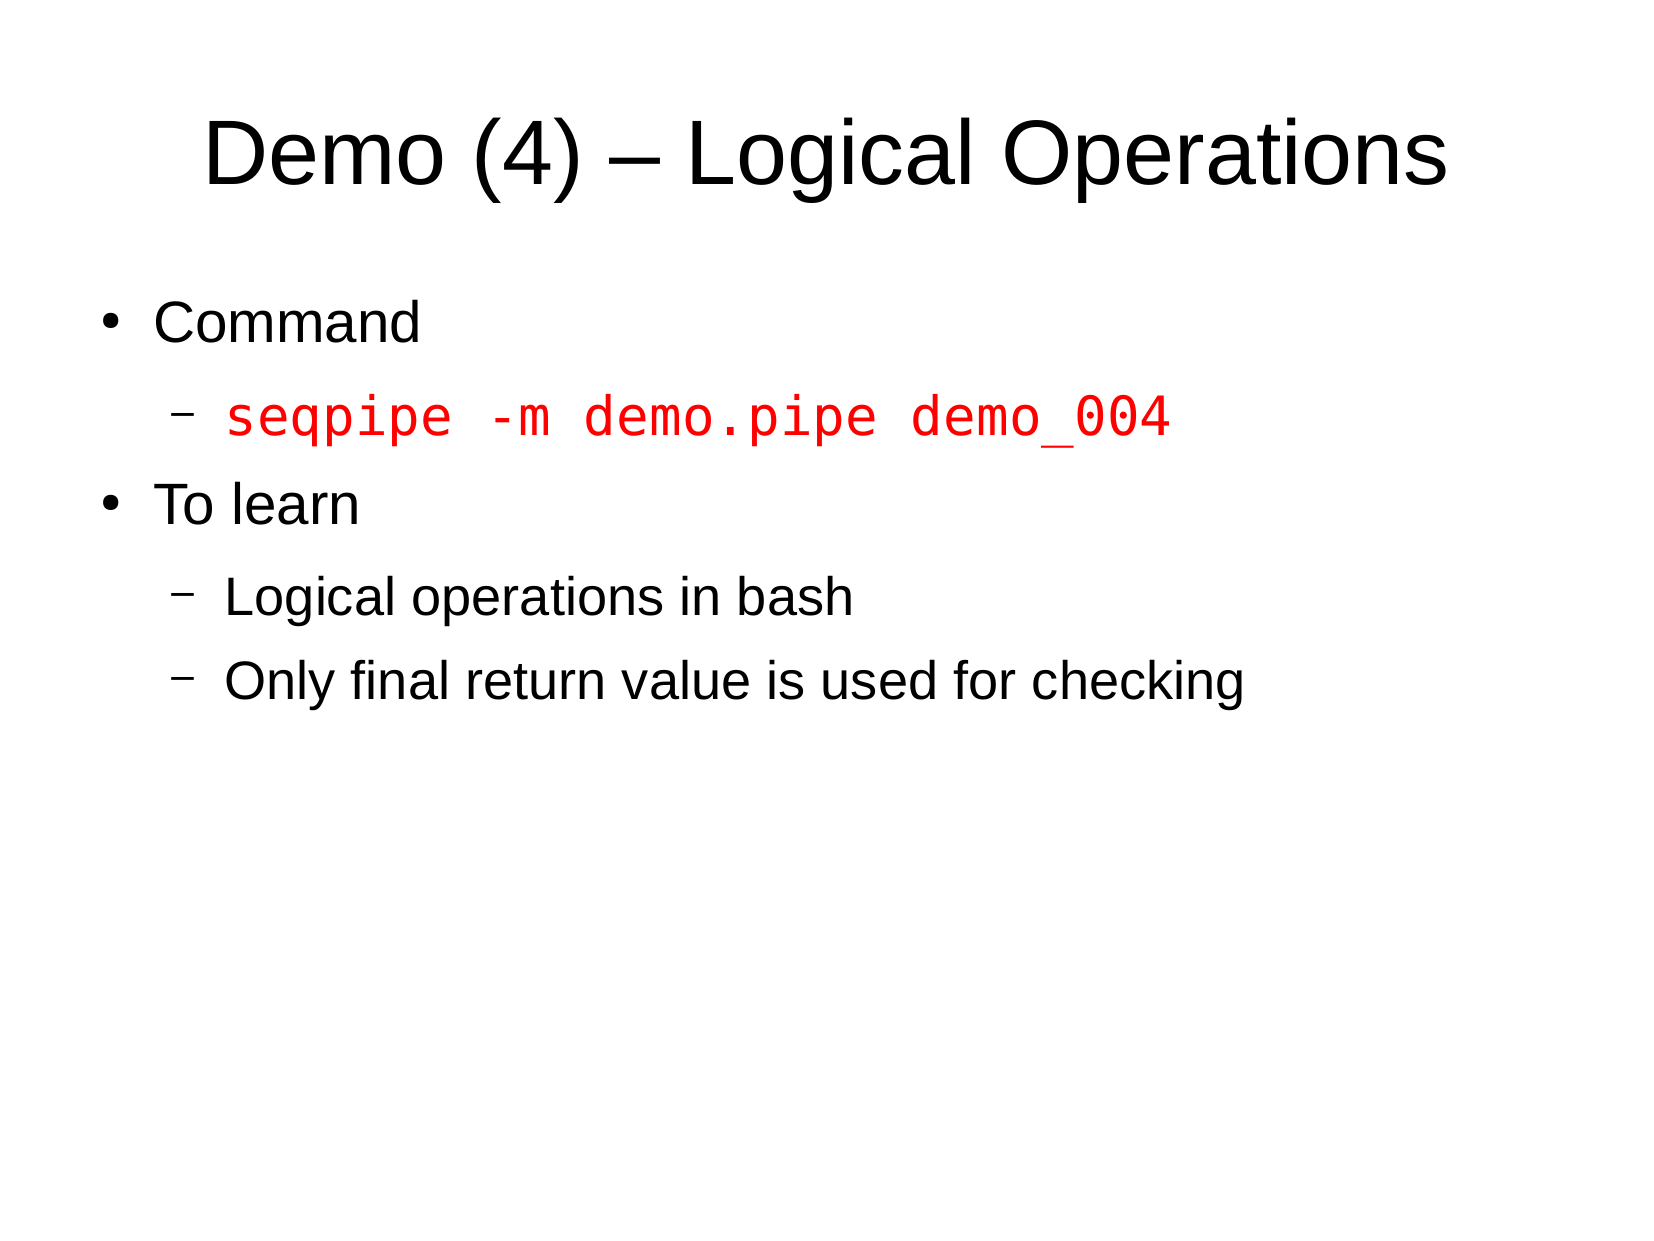

# Demo (4) – Logical Operations
Command
seqpipe -m demo.pipe demo_004
To learn
Logical operations in bash
Only final return value is used for checking